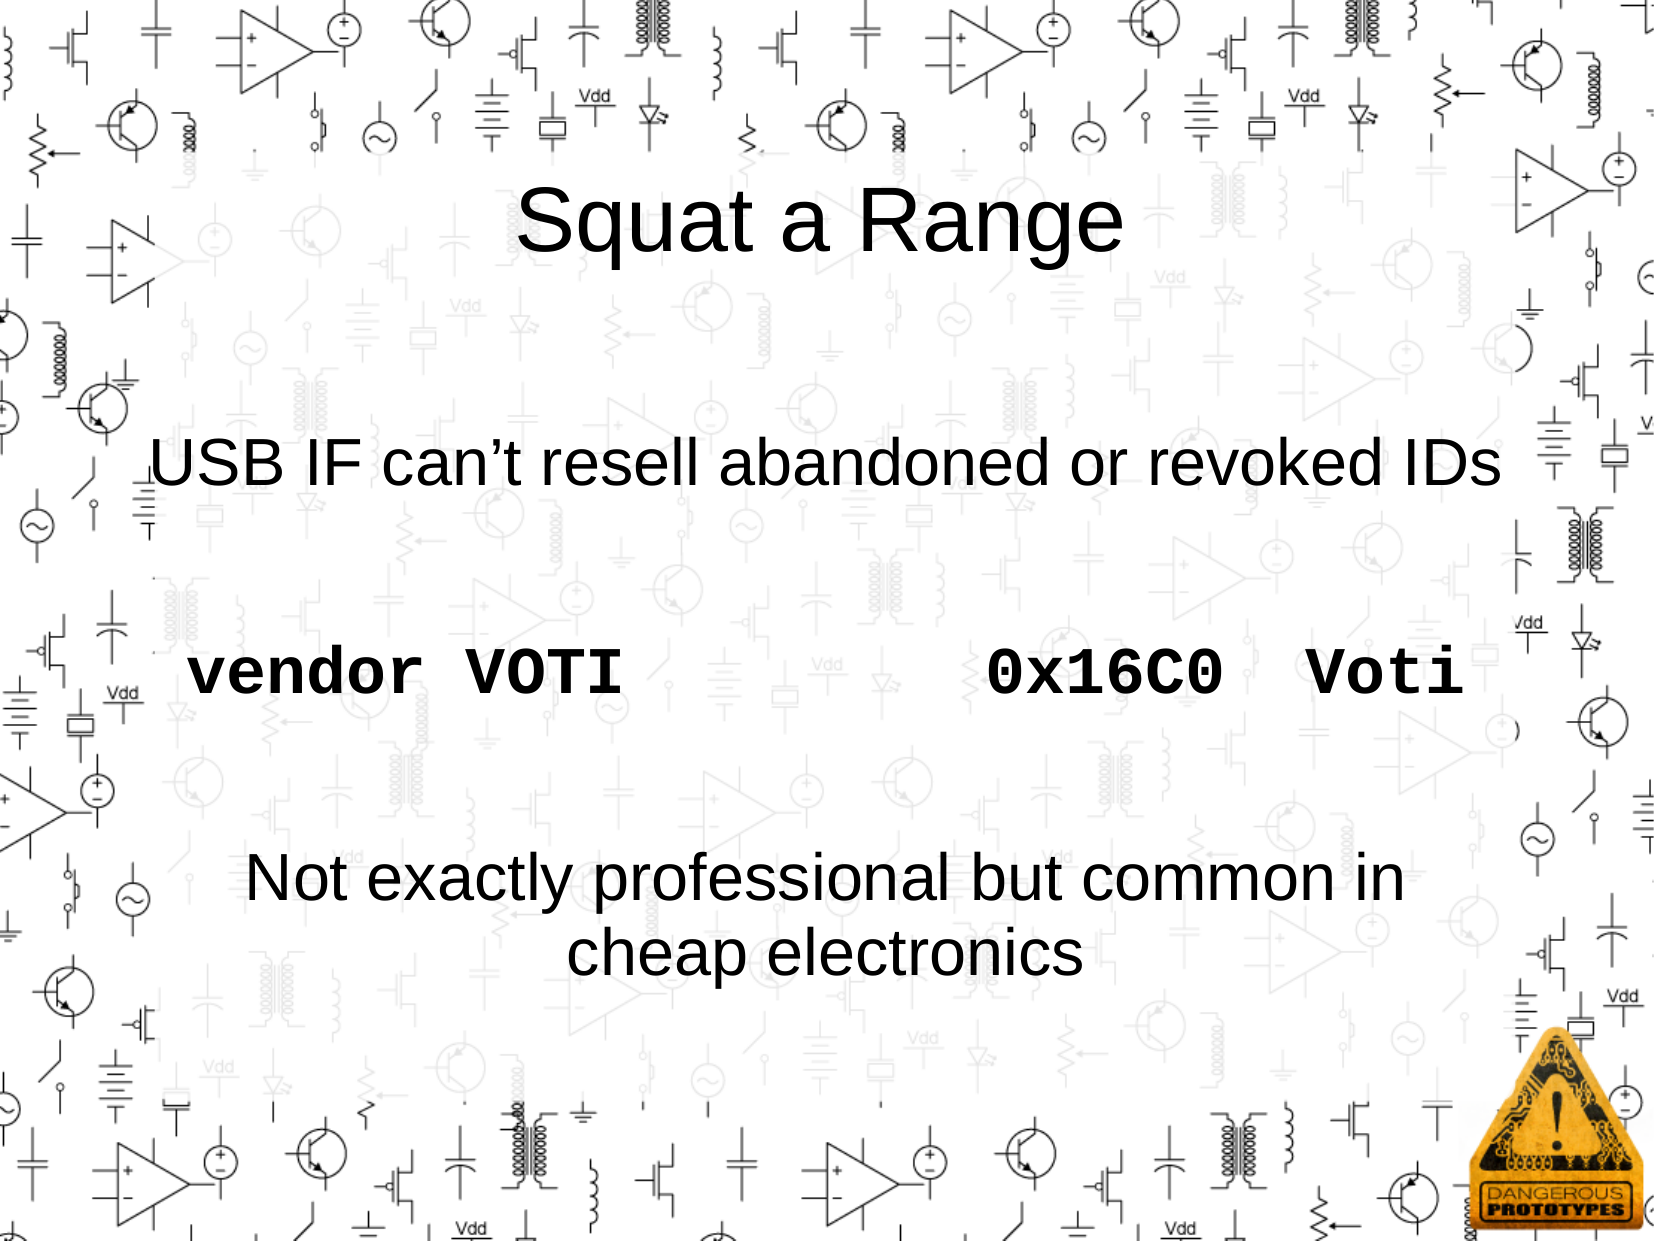

Squat a Range
# USB IF can’t resell abandoned or revoked IDs
vendor VOTI 0x16C0 Voti
Not exactly professional but common in cheap electronics